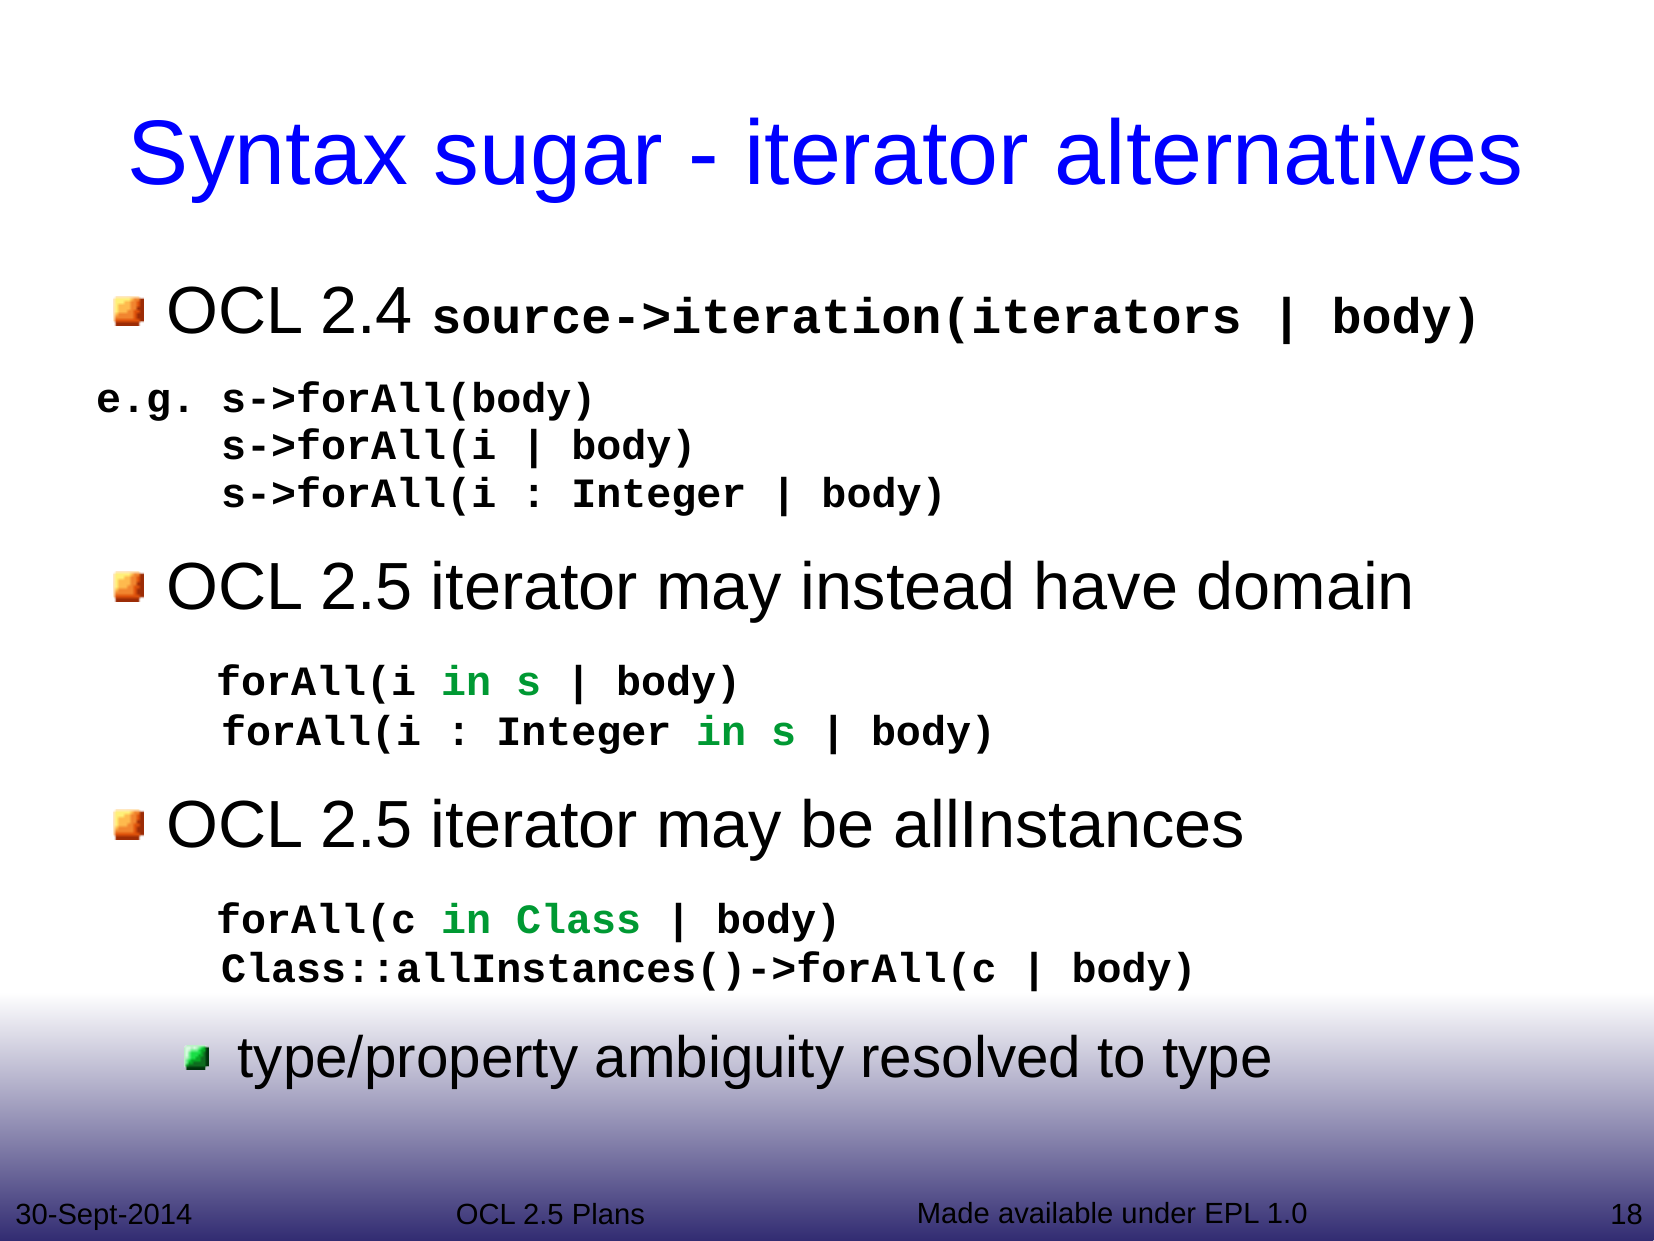

# Syntax sugar - iterator alternatives
OCL 2.4 source->iteration(iterators | body)
e.g. s->forAll(body)
 s->forAll(i | body)
 s->forAll(i : Integer | body)
OCL 2.5 iterator may instead have domain
 forAll(i in s | body)
 forAll(i : Integer in s | body)
OCL 2.5 iterator may be allInstances
 forAll(c in Class | body)
 Class::allInstances()->forAll(c | body)
type/property ambiguity resolved to type
30-Sept-2014
OCL 2.5 Plans
18